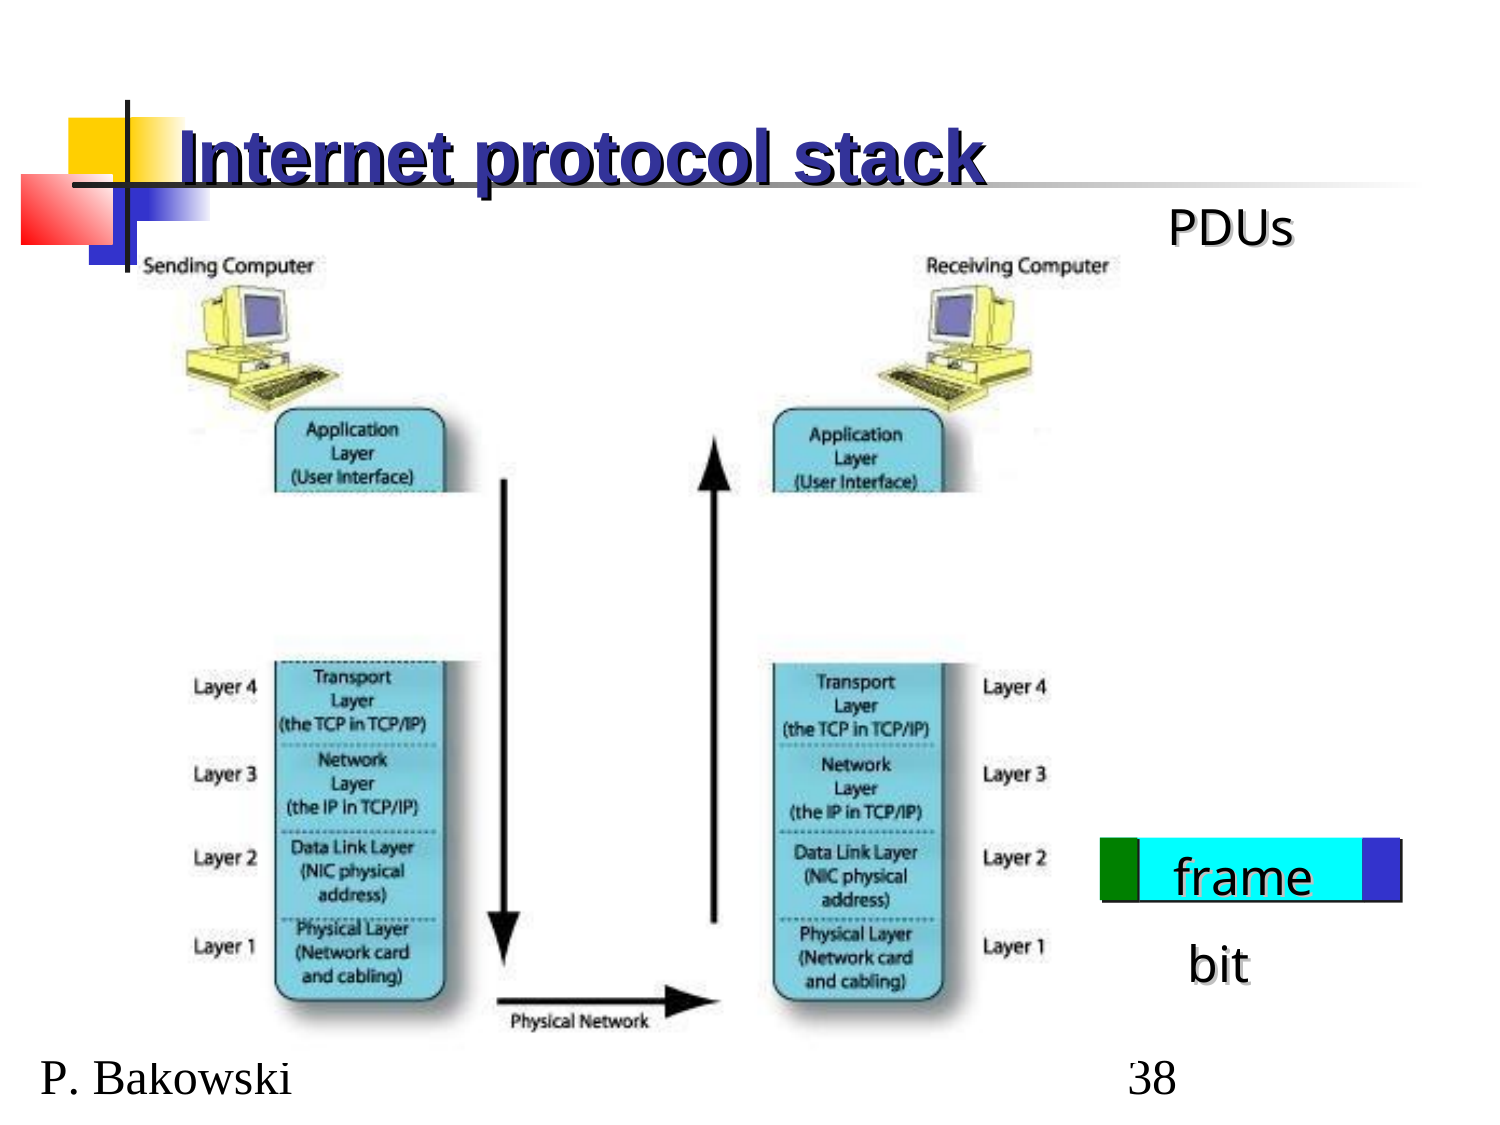

# Internet protocol stack
PDUs
frame
bit
P.Bakowski
38